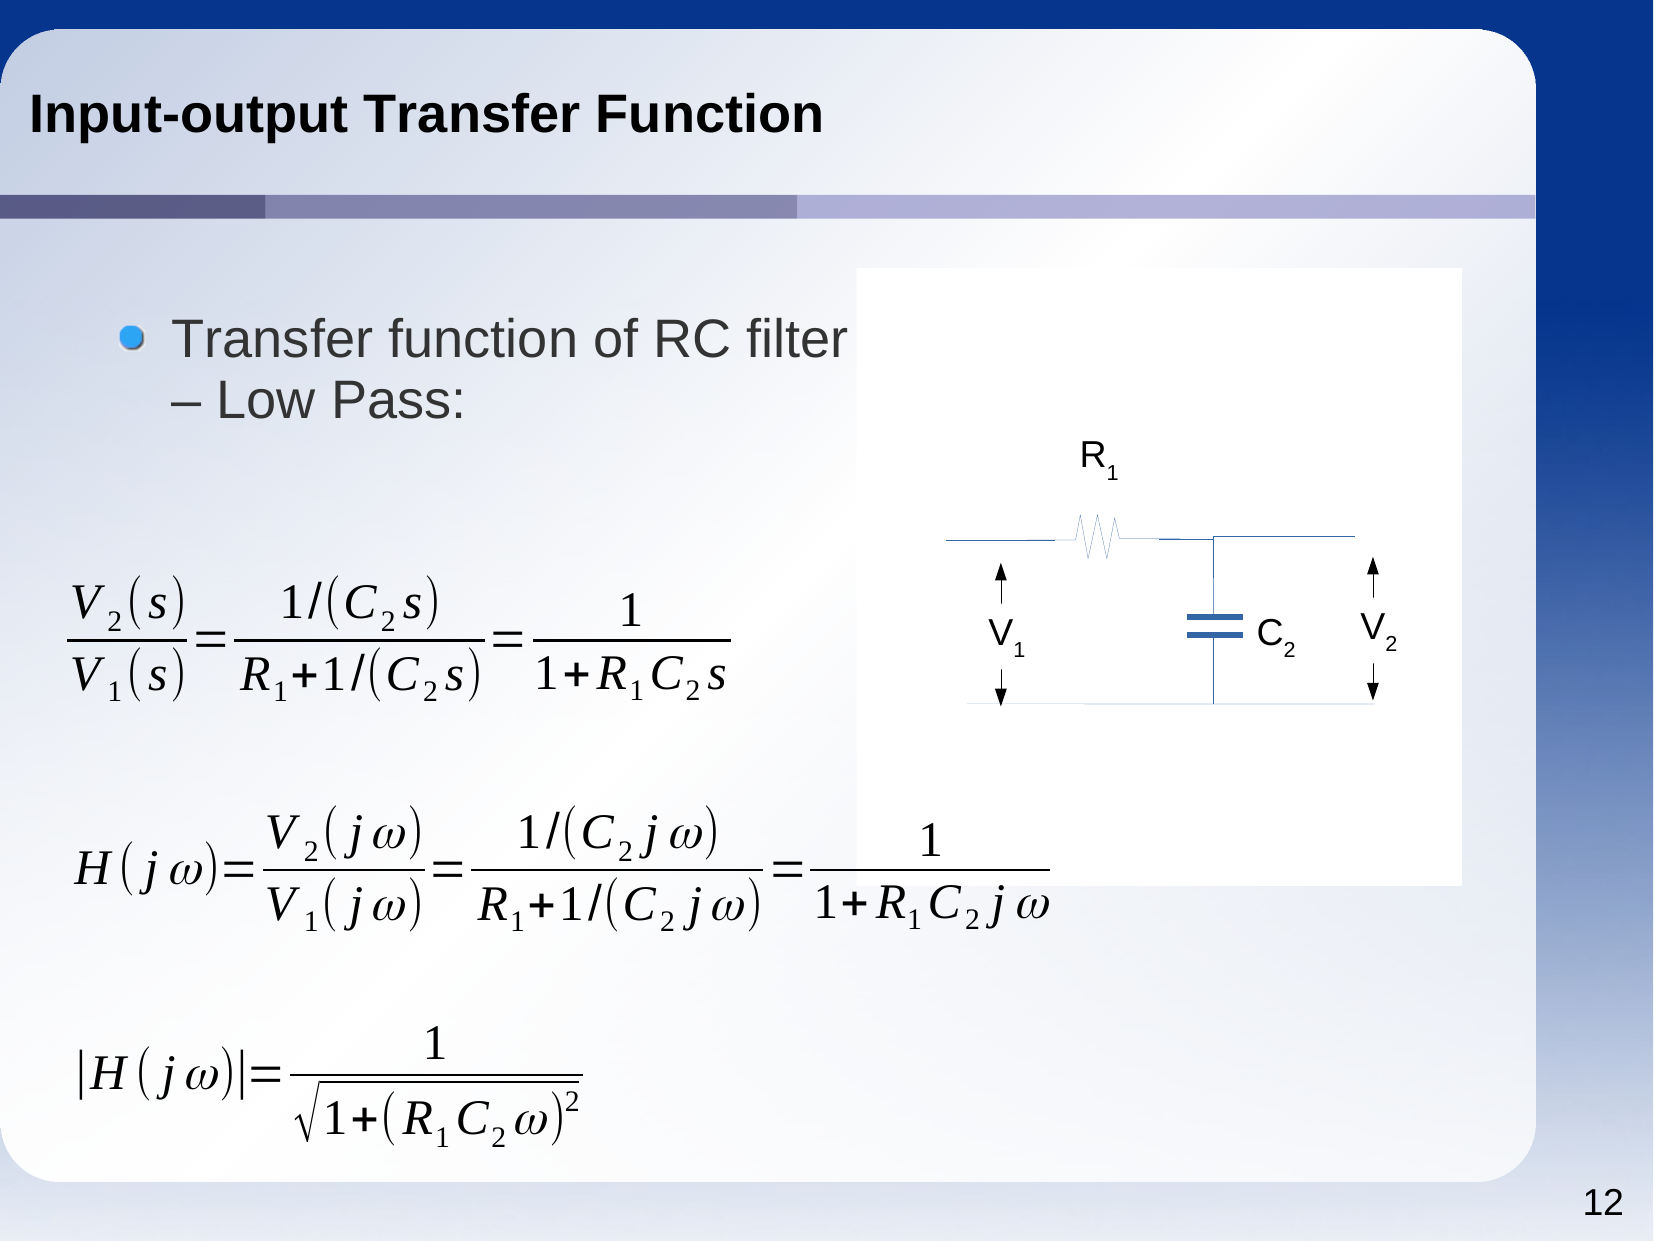

# Input-output Transfer Function
Transfer function of RC filter – Low Pass:
12